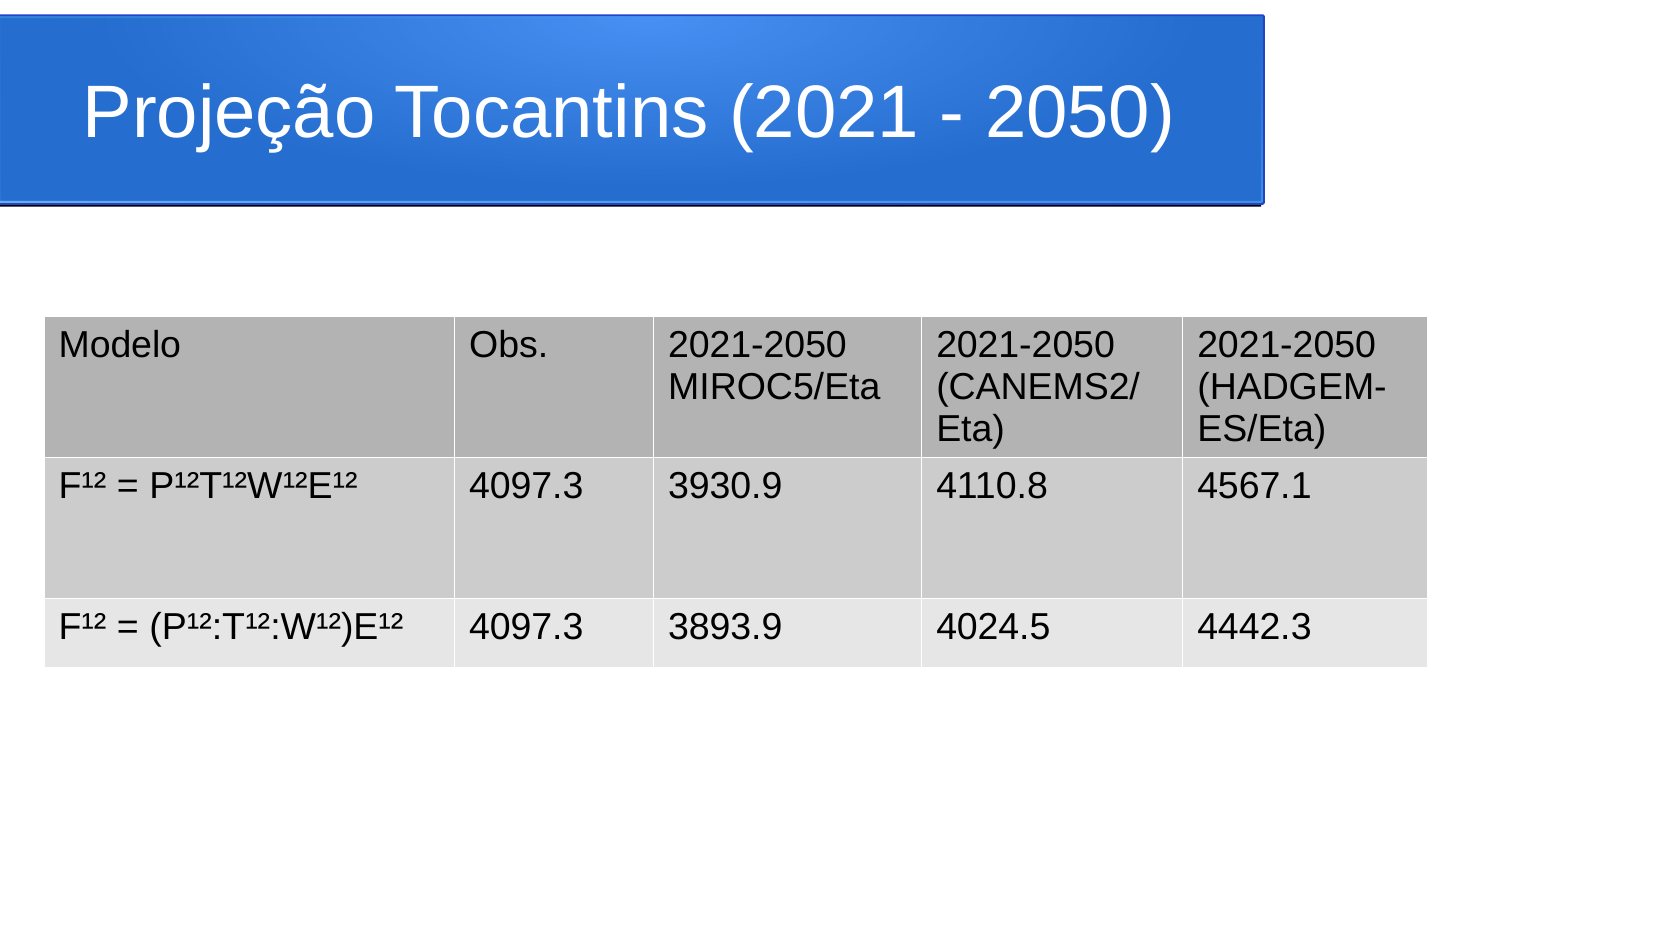

# Projeção Tocantins (2021 - 2050)
| Modelo | Obs. | 2021-2050 MIROC5/Eta | 2021-2050 (CANEMS2/Eta) | 2021-2050 (HADGEM-ES/Eta) |
| --- | --- | --- | --- | --- |
| F¹² = P¹²T¹²W¹²E¹² | 4097.3 | 3930.9 | 4110.8 | 4567.1 |
| F¹² = (P¹²:T¹²:W¹²)E¹² | 4097.3 | 3893.9 | 4024.5 | 4442.3 |